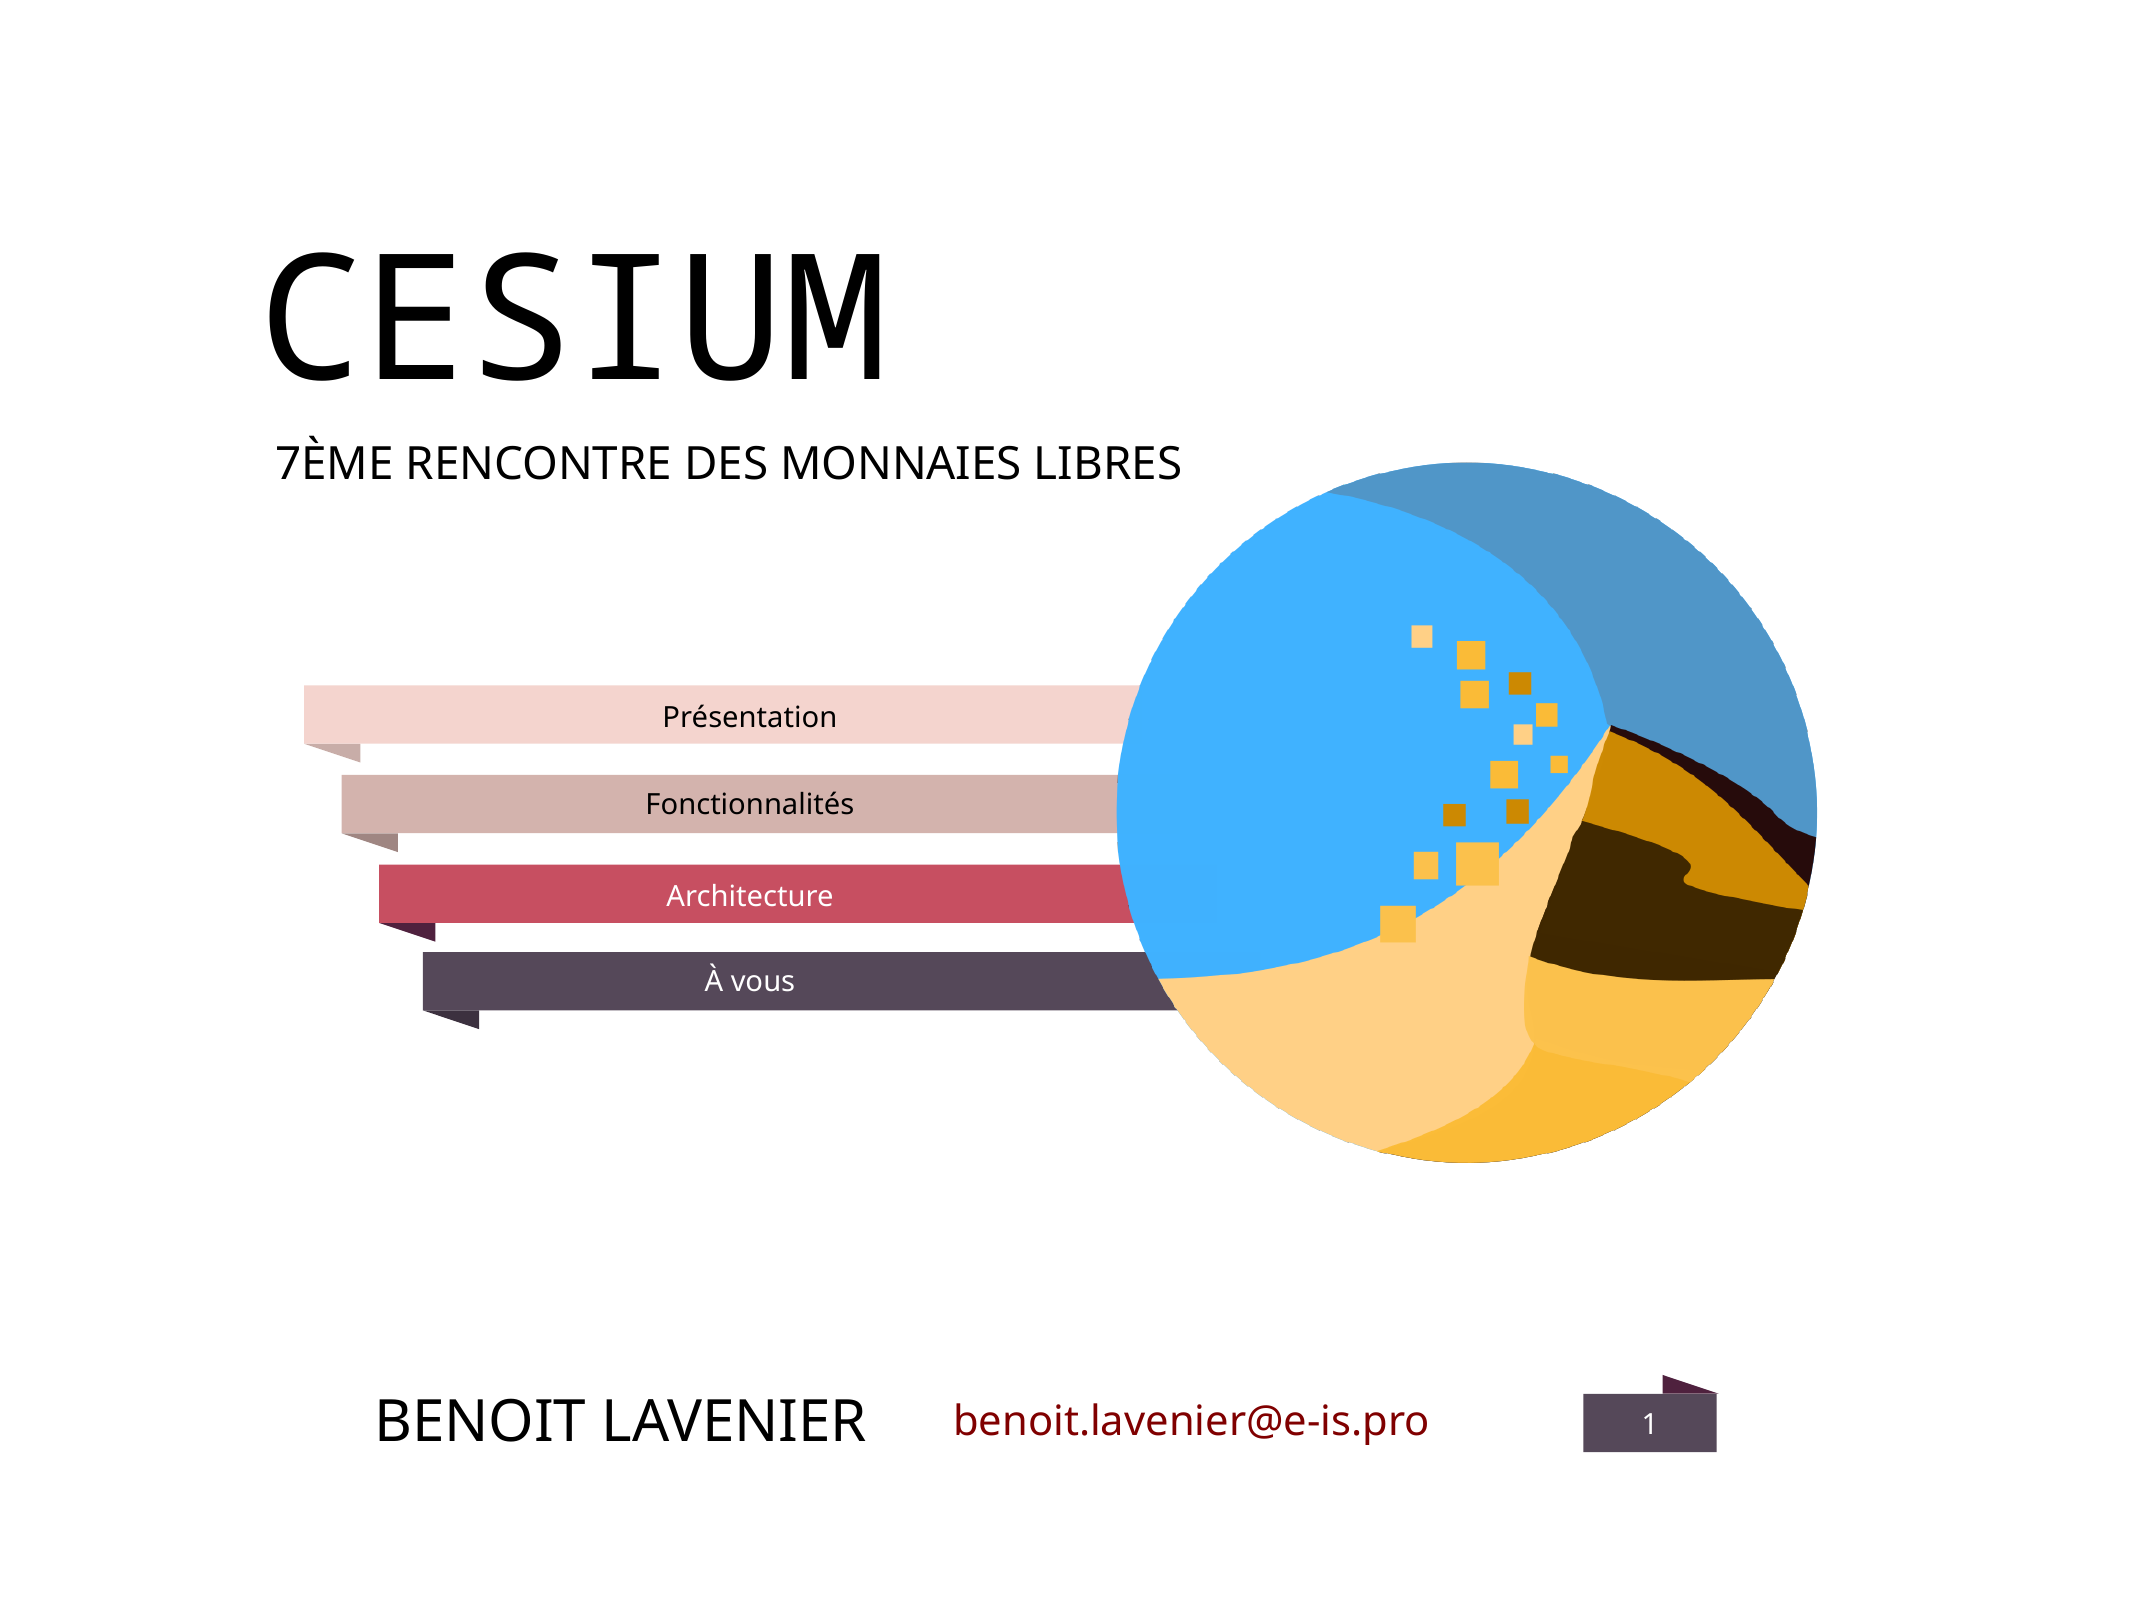

CESIUM
7ème rencontre des monnaies libres
Présentation
Fonctionnalités
Architecture
À vous
BENOIT LAVENIER
benoit.lavenier@e-is.pro
# 1